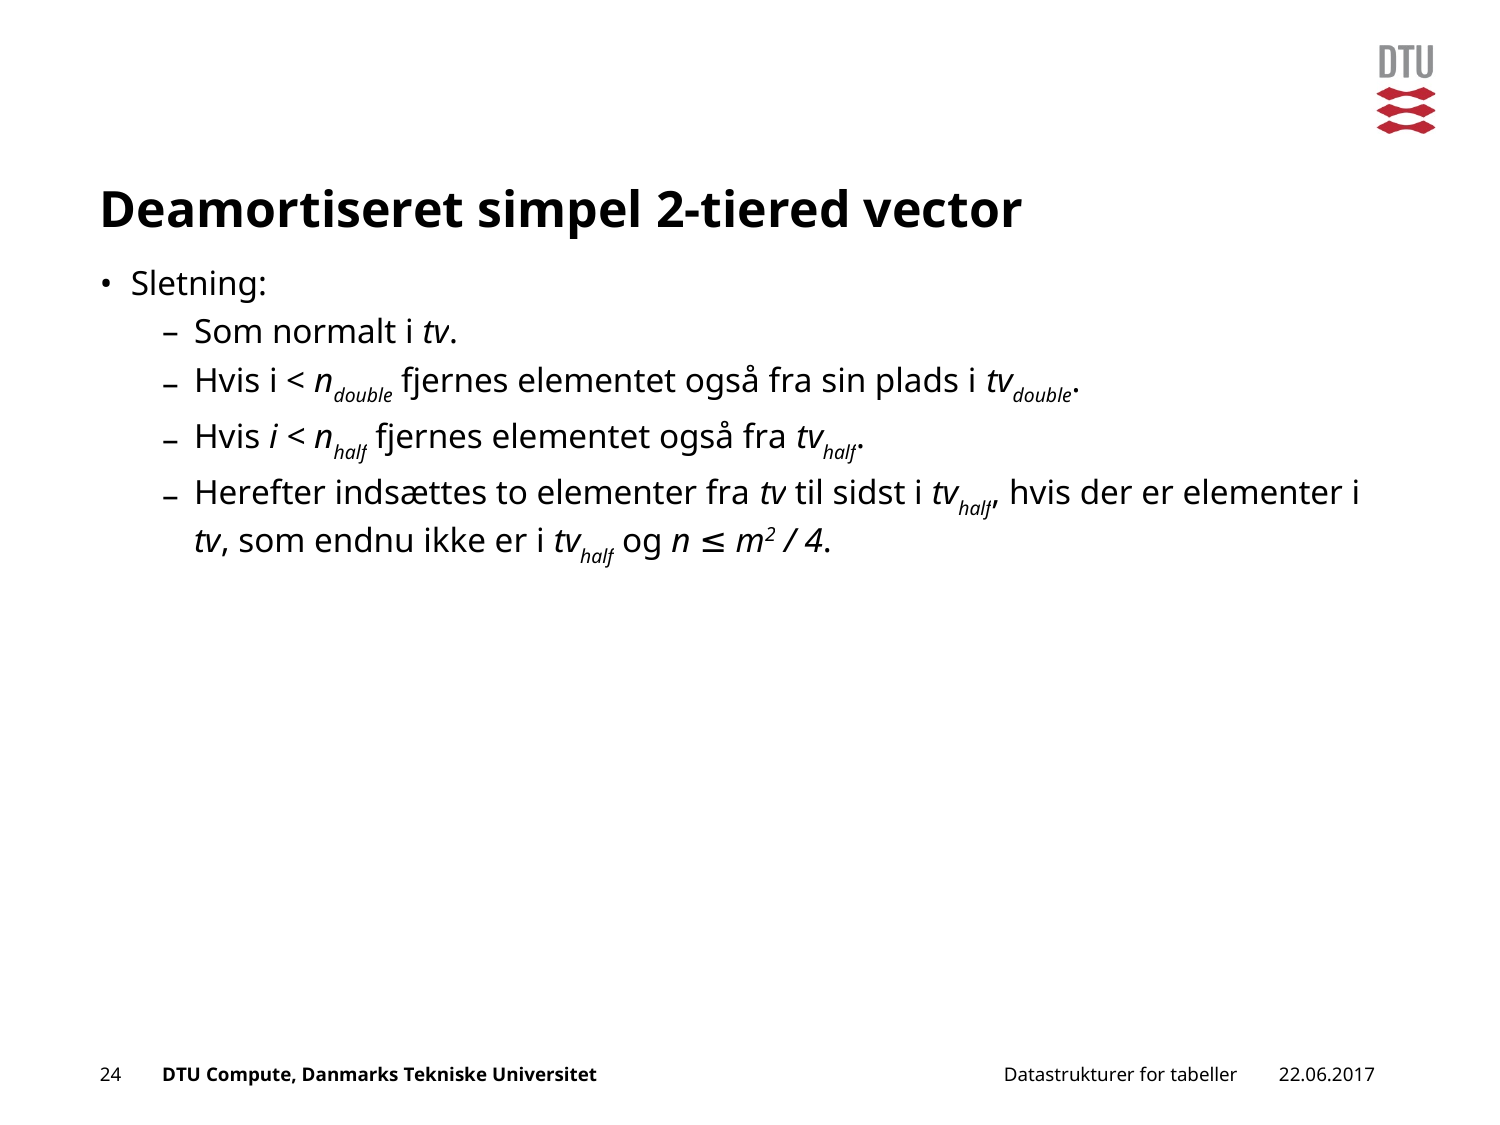

Deamortiseret simpel 2-tiered vector
# Sletning:
Som normalt i tv.
Hvis i < ndouble fjernes elementet også fra sin plads i tvdouble.
Hvis i < nhalf fjernes elementet også fra tvhalf.
Herefter indsættes to elementer fra tv til sidst i tvhalf, hvis der er elementer i tv, som endnu ikke er i tvhalf og n ≤ m2 / 4.